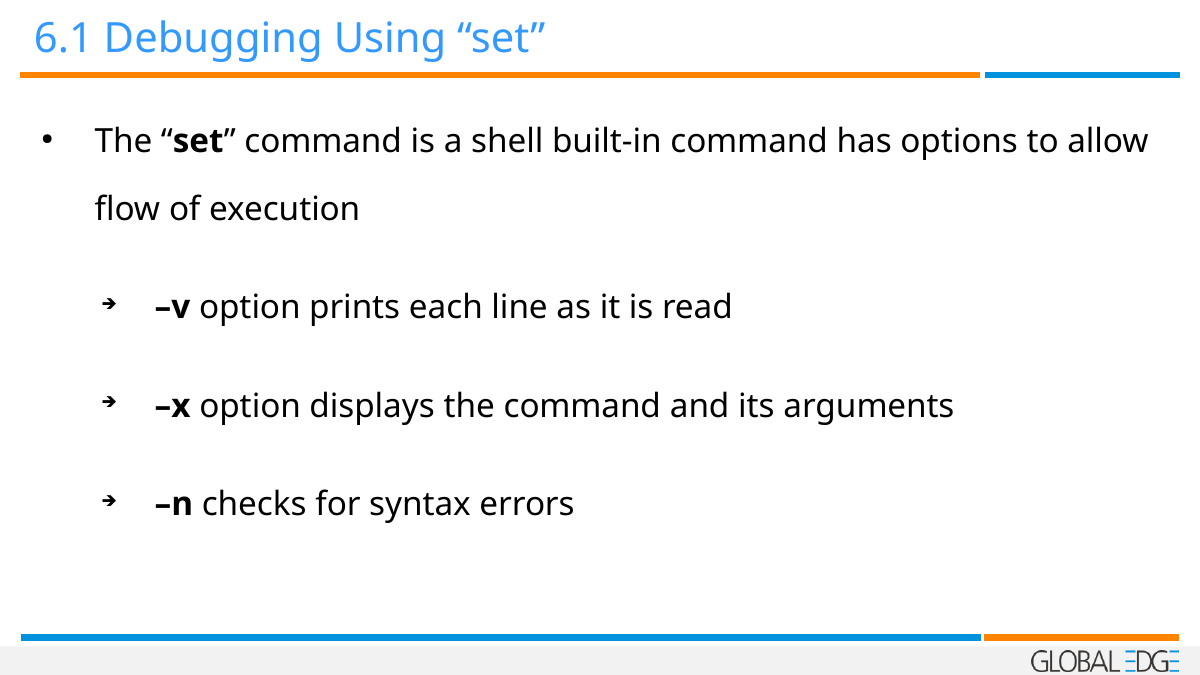

# 6.1 Debugging Using “set”
The “set” command is a shell built-in command has options to allow flow of execution
–v option prints each line as it is read
–x option displays the command and its arguments
–n checks for syntax errors